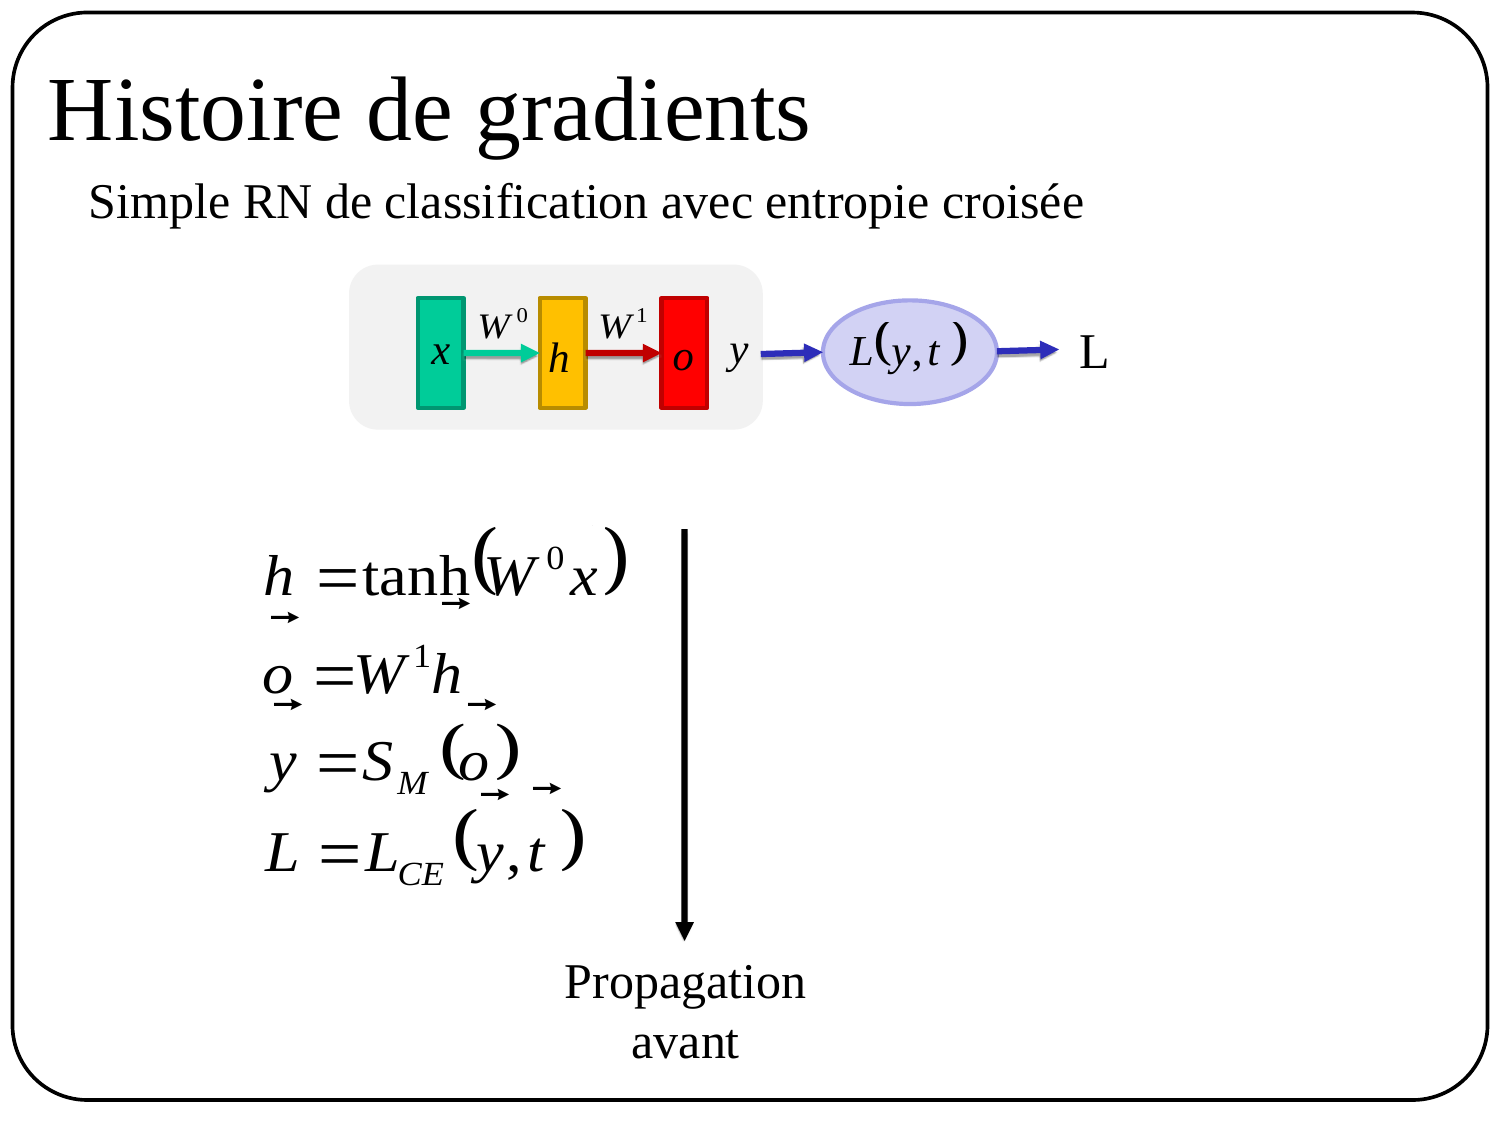

# Histoire de gradients
Simple RN de classification avec entropie croisée
L
Propagation
avant